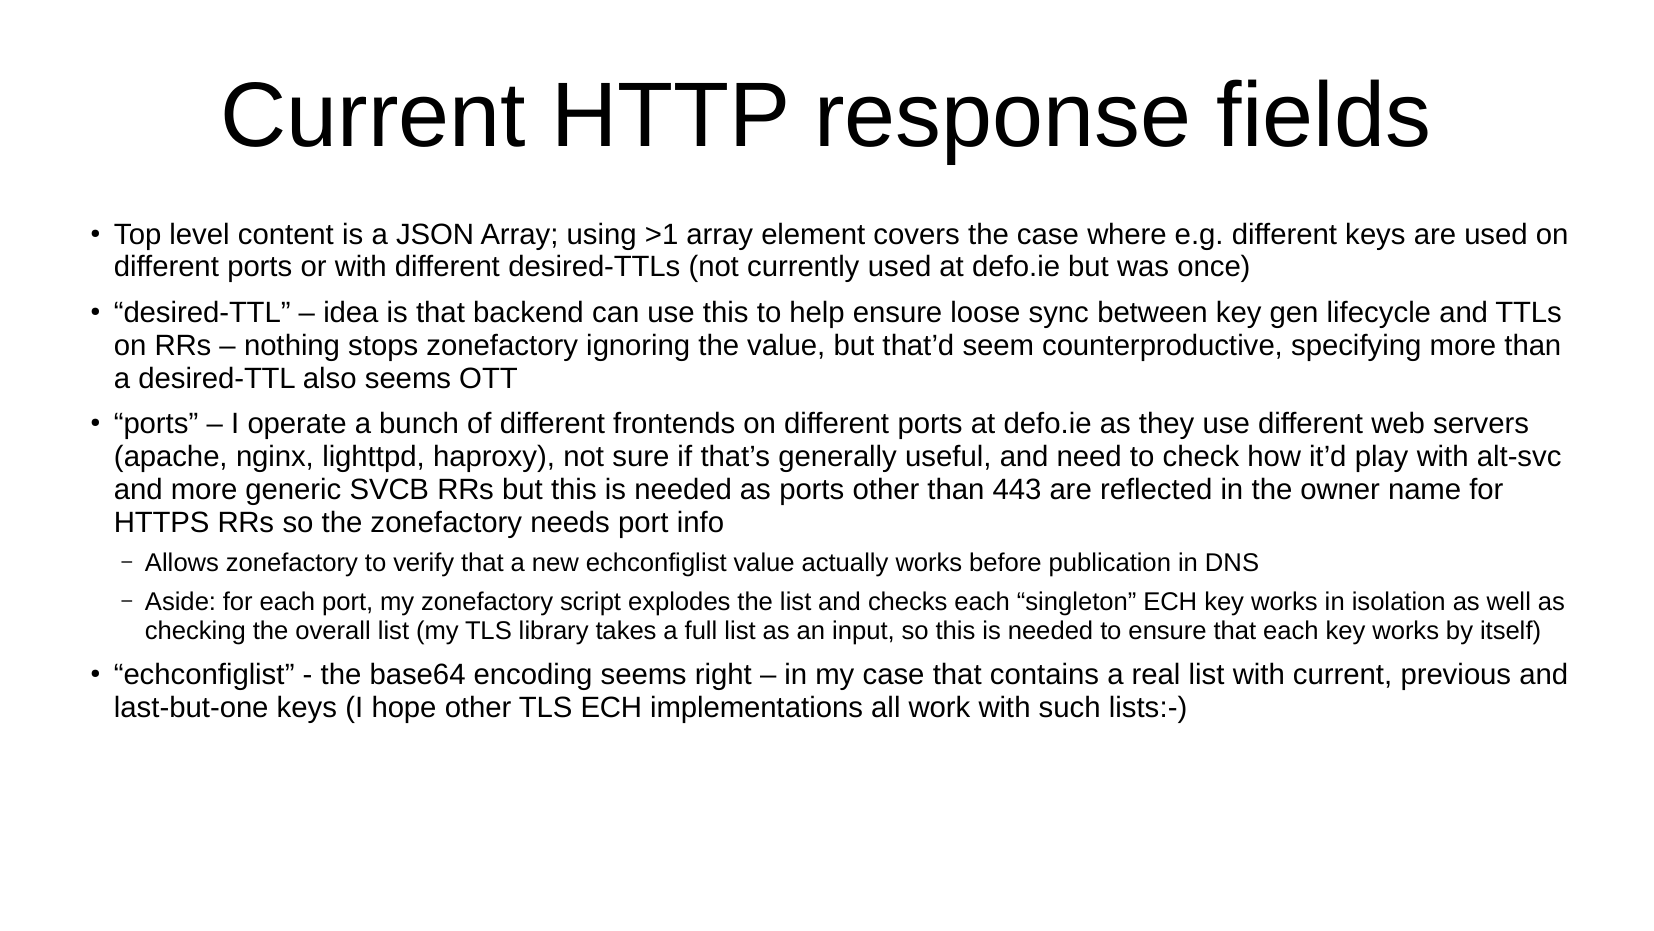

# Current HTTP response fields
Top level content is a JSON Array; using >1 array element covers the case where e.g. different keys are used on different ports or with different desired-TTLs (not currently used at defo.ie but was once)
“desired-TTL” – idea is that backend can use this to help ensure loose sync between key gen lifecycle and TTLs on RRs – nothing stops zonefactory ignoring the value, but that’d seem counterproductive, specifying more than a desired-TTL also seems OTT
“ports” – I operate a bunch of different frontends on different ports at defo.ie as they use different web servers (apache, nginx, lighttpd, haproxy), not sure if that’s generally useful, and need to check how it’d play with alt-svc and more generic SVCB RRs but this is needed as ports other than 443 are reflected in the owner name for HTTPS RRs so the zonefactory needs port info
Allows zonefactory to verify that a new echconfiglist value actually works before publication in DNS
Aside: for each port, my zonefactory script explodes the list and checks each “singleton” ECH key works in isolation as well as checking the overall list (my TLS library takes a full list as an input, so this is needed to ensure that each key works by itself)
“echconfiglist” - the base64 encoding seems right – in my case that contains a real list with current, previous and last-but-one keys (I hope other TLS ECH implementations all work with such lists:-)